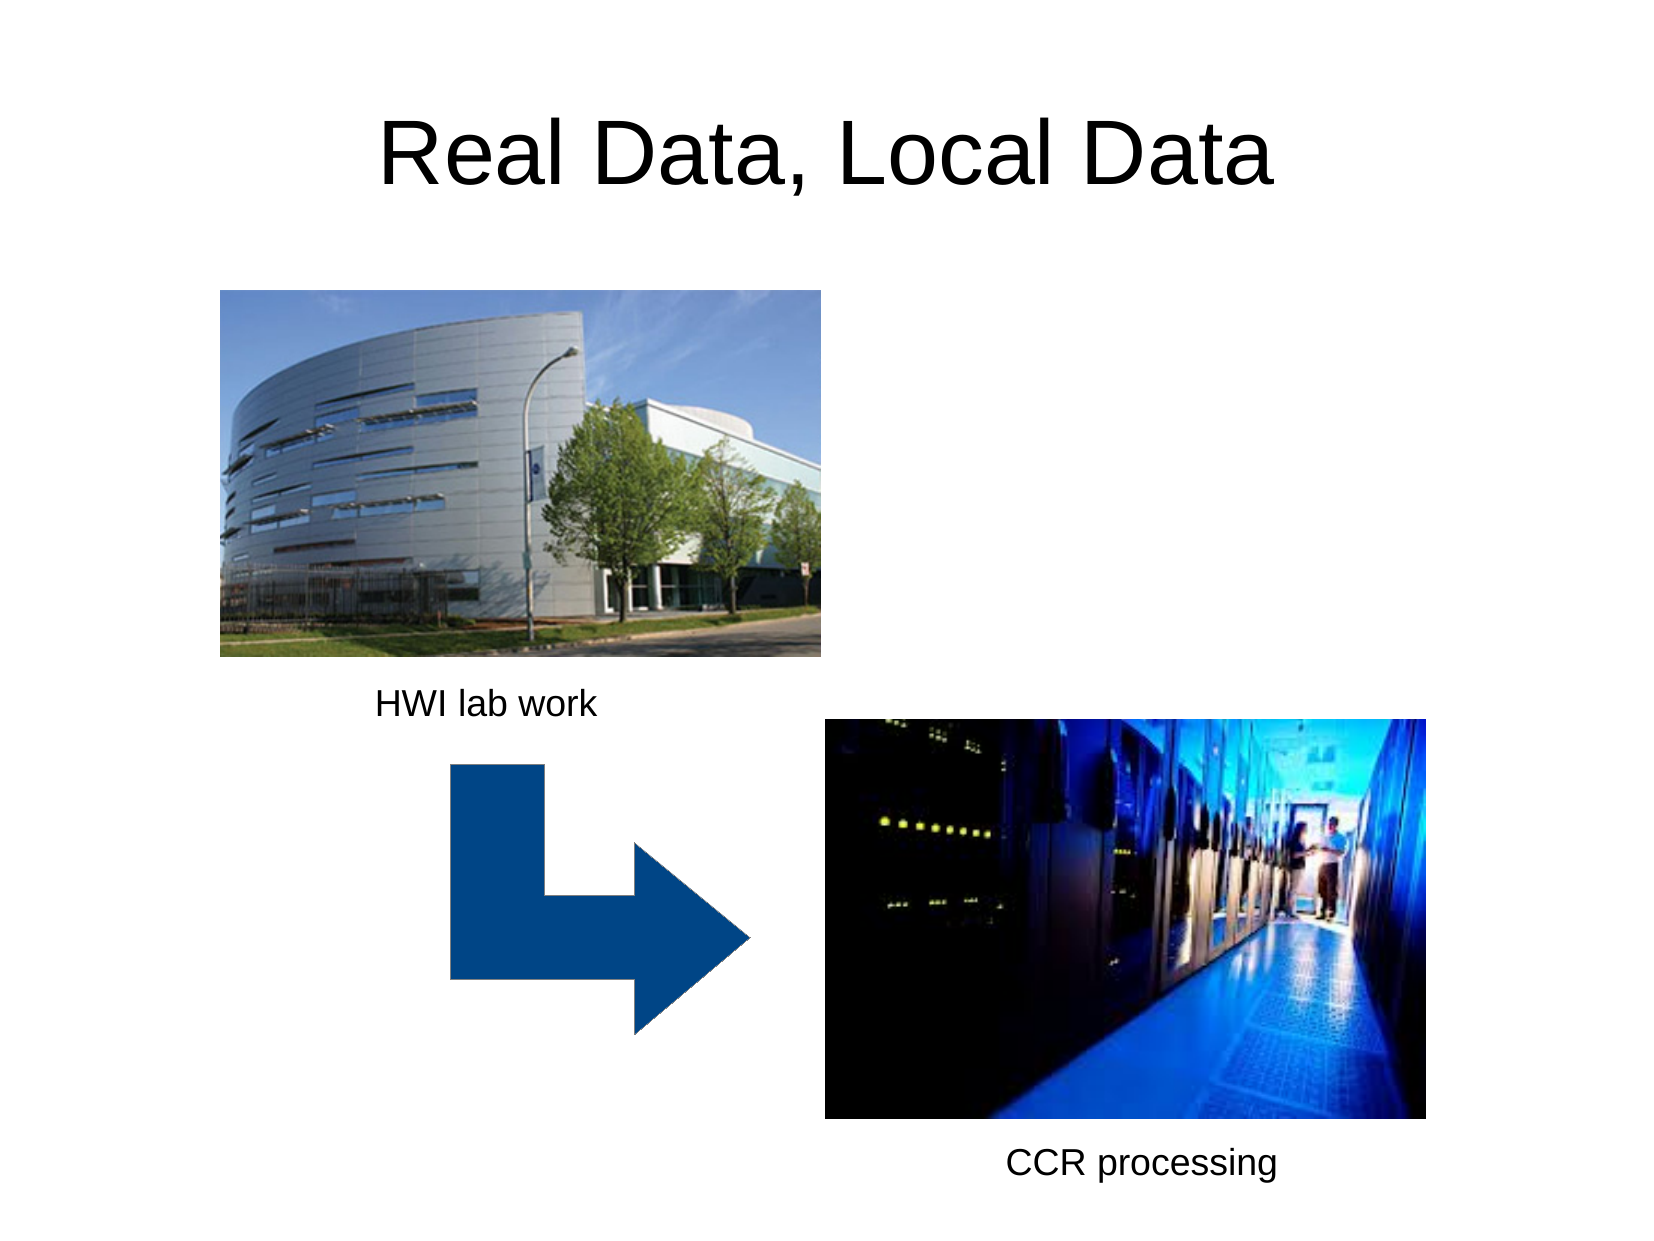

# Real Data, Local Data
HWI lab work
CCR processing